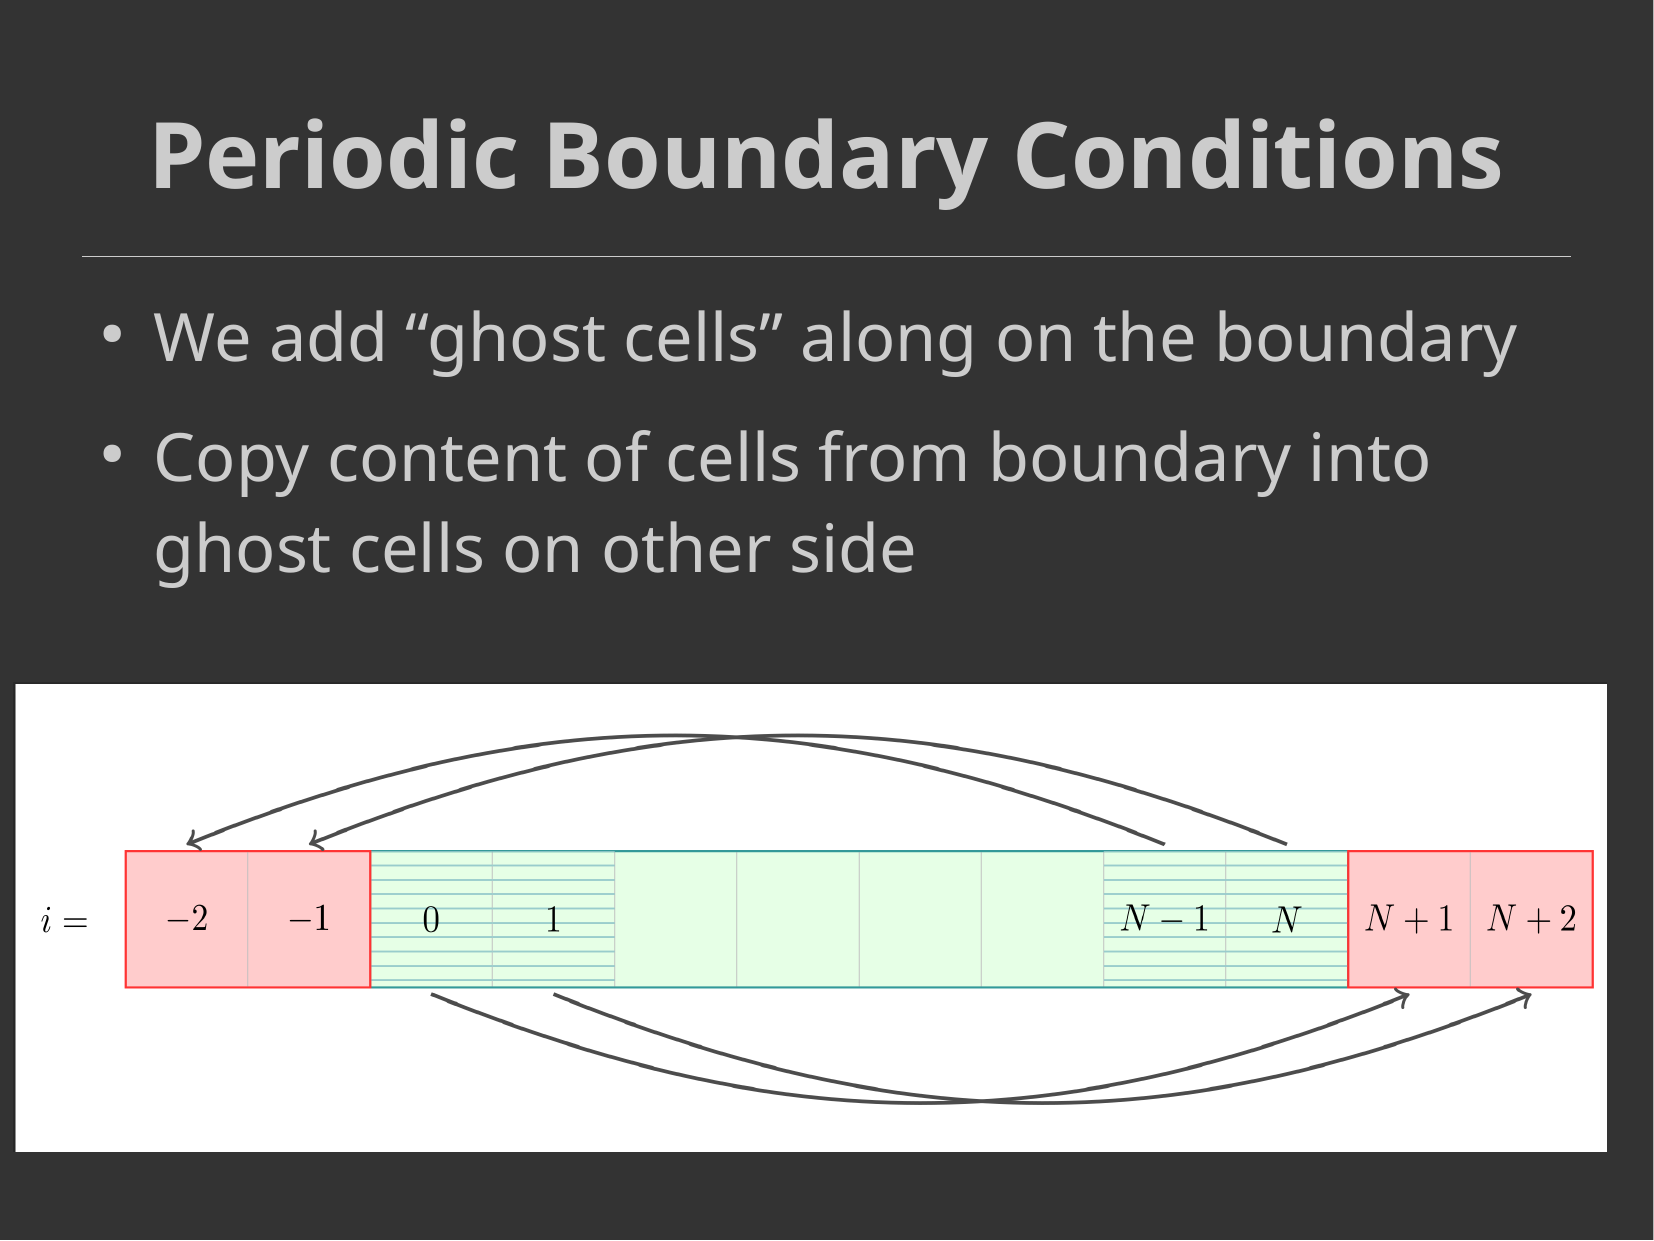

# Periodic Boundary Conditions
We add “ghost cells” along on the boundary
Copy content of cells from boundary into
ghost cells on other side